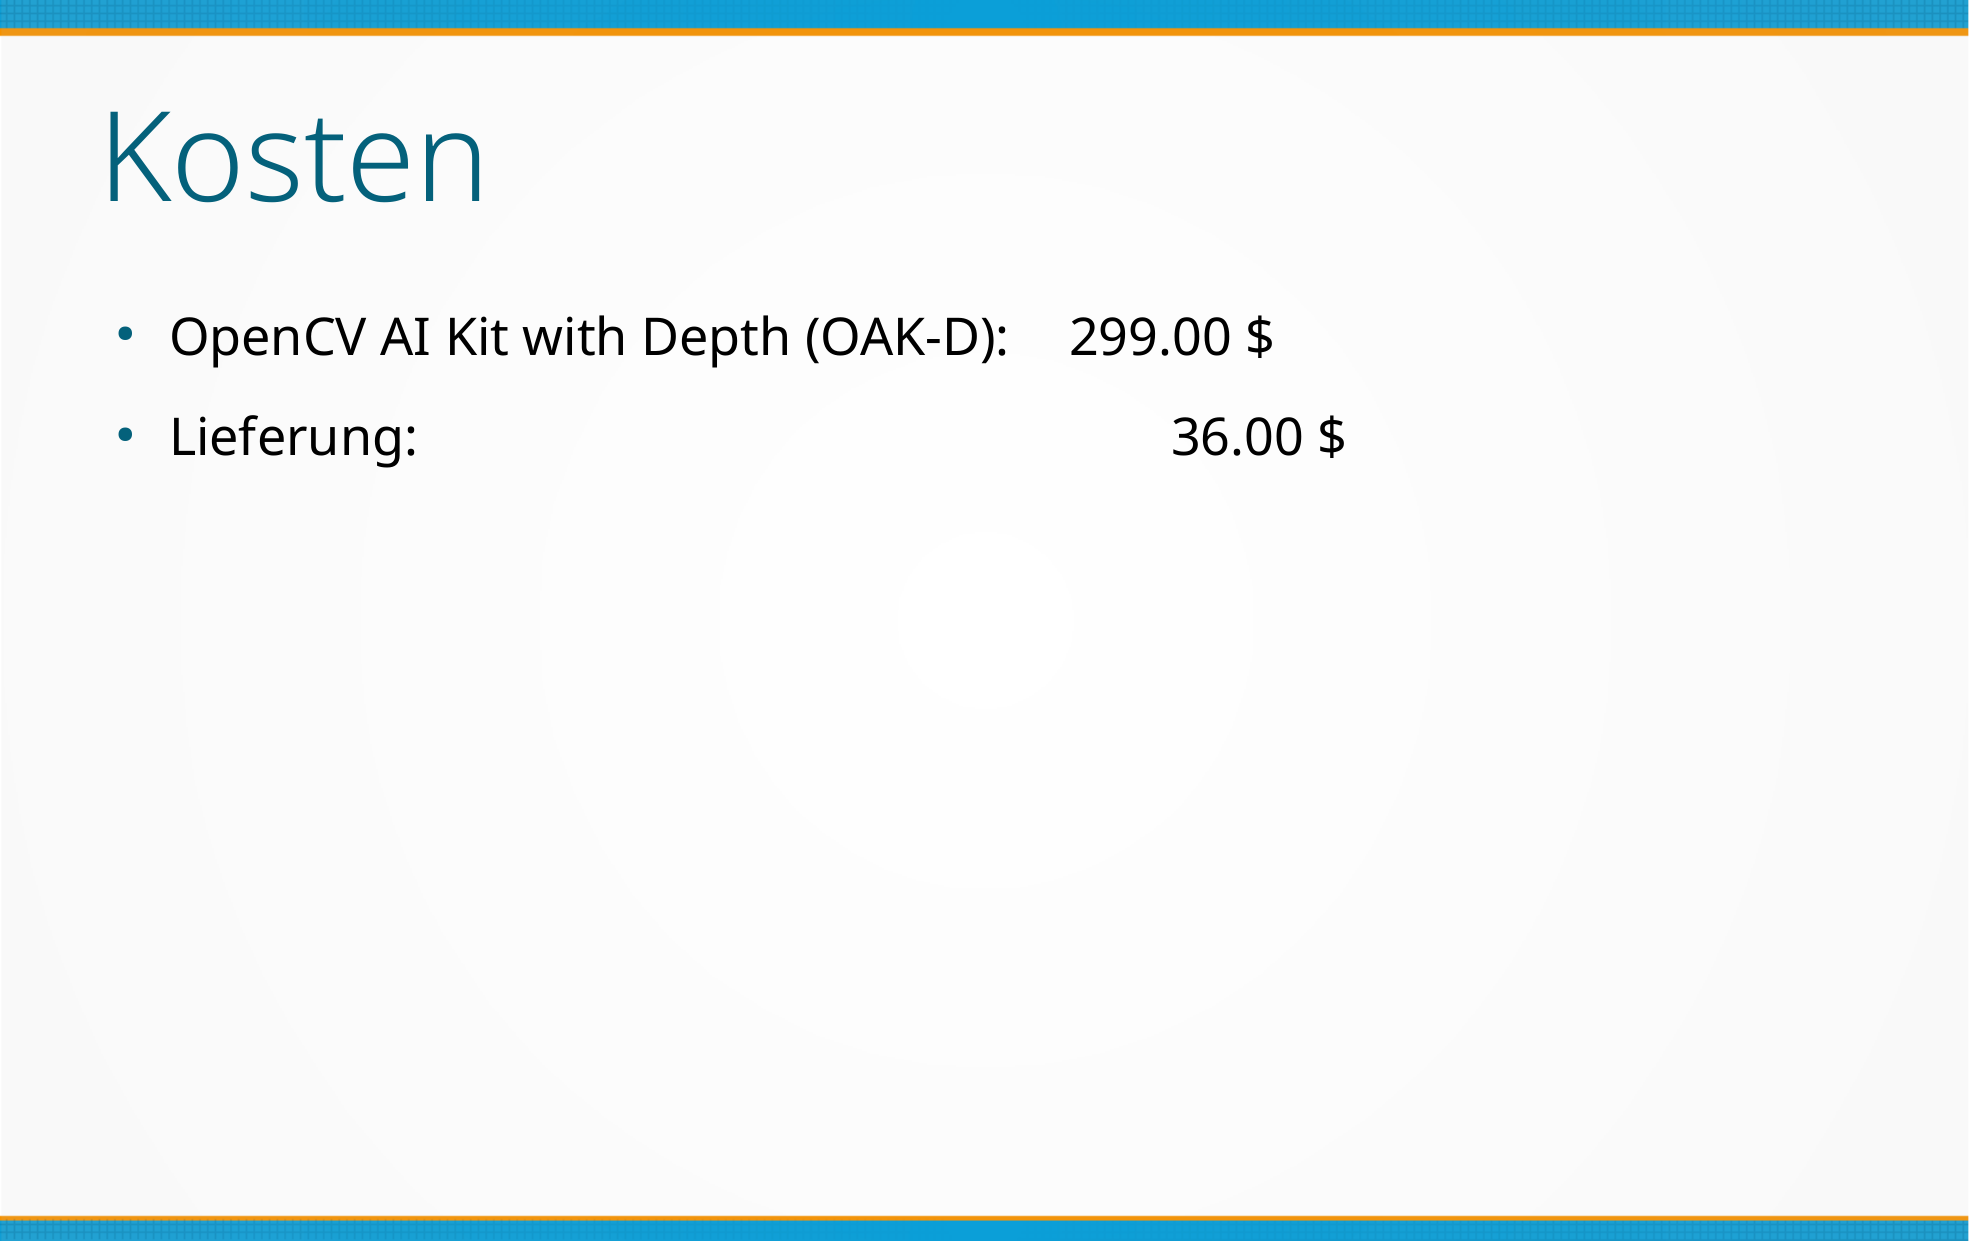

# Kosten
OpenCV AI Kit with Depth (OAK-D):	299.00 $
Lieferung:										 36.00 $